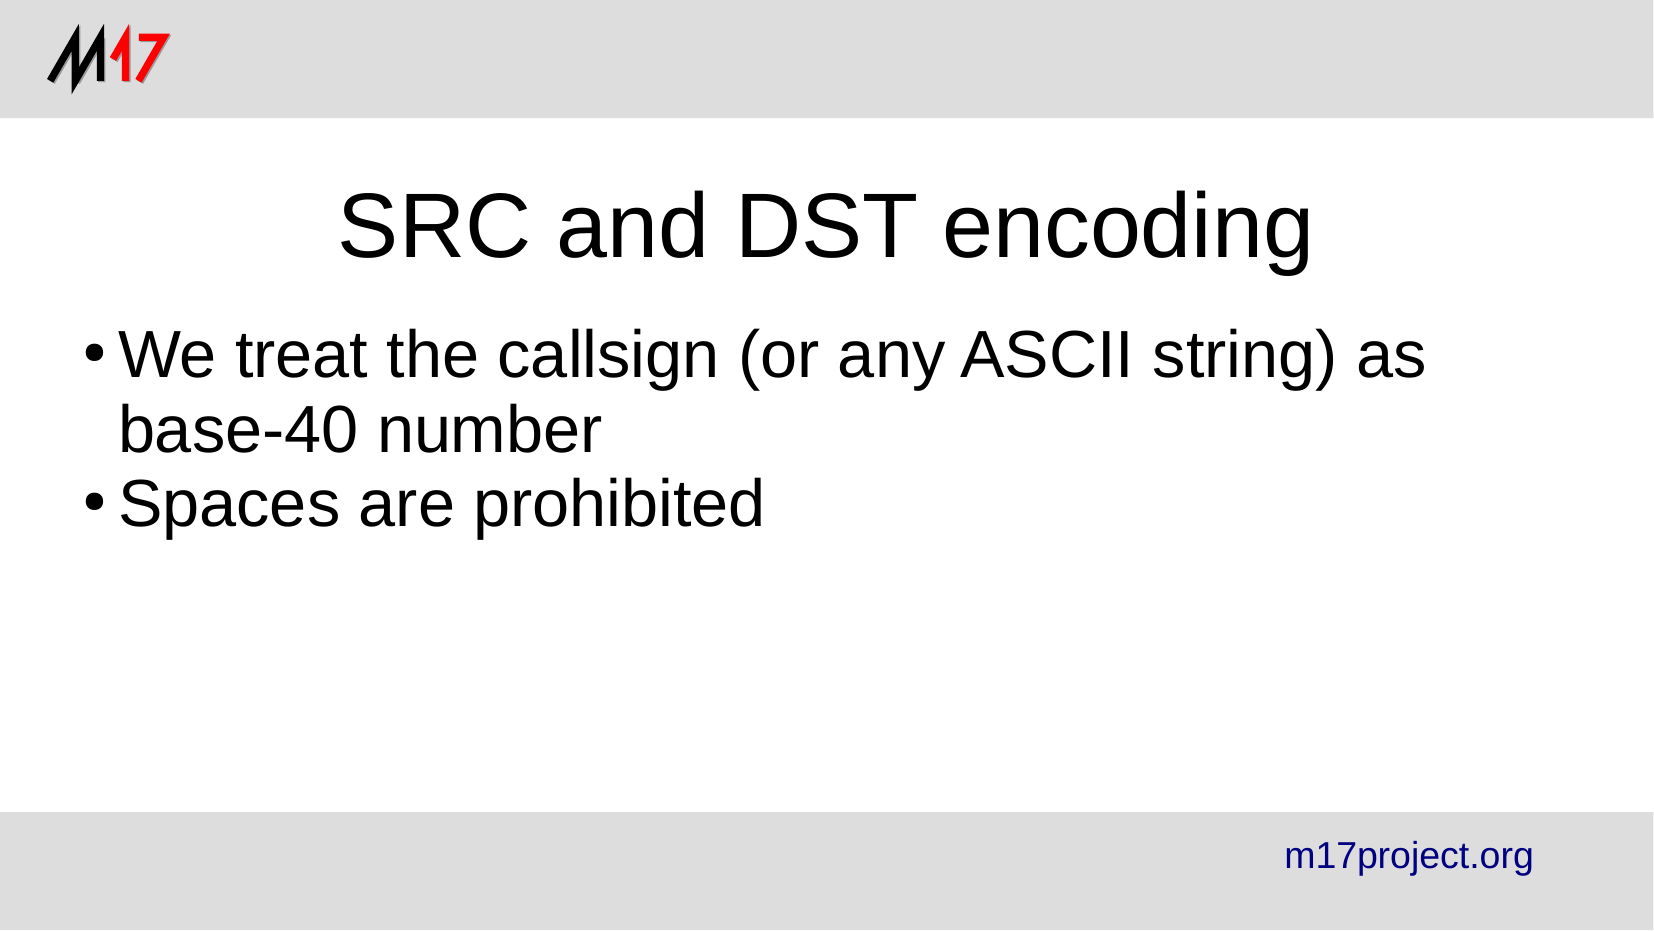

# SRC and DST encoding
We treat the callsign (or any ASCII string) as base-40 number
Spaces are prohibited
m17project.org